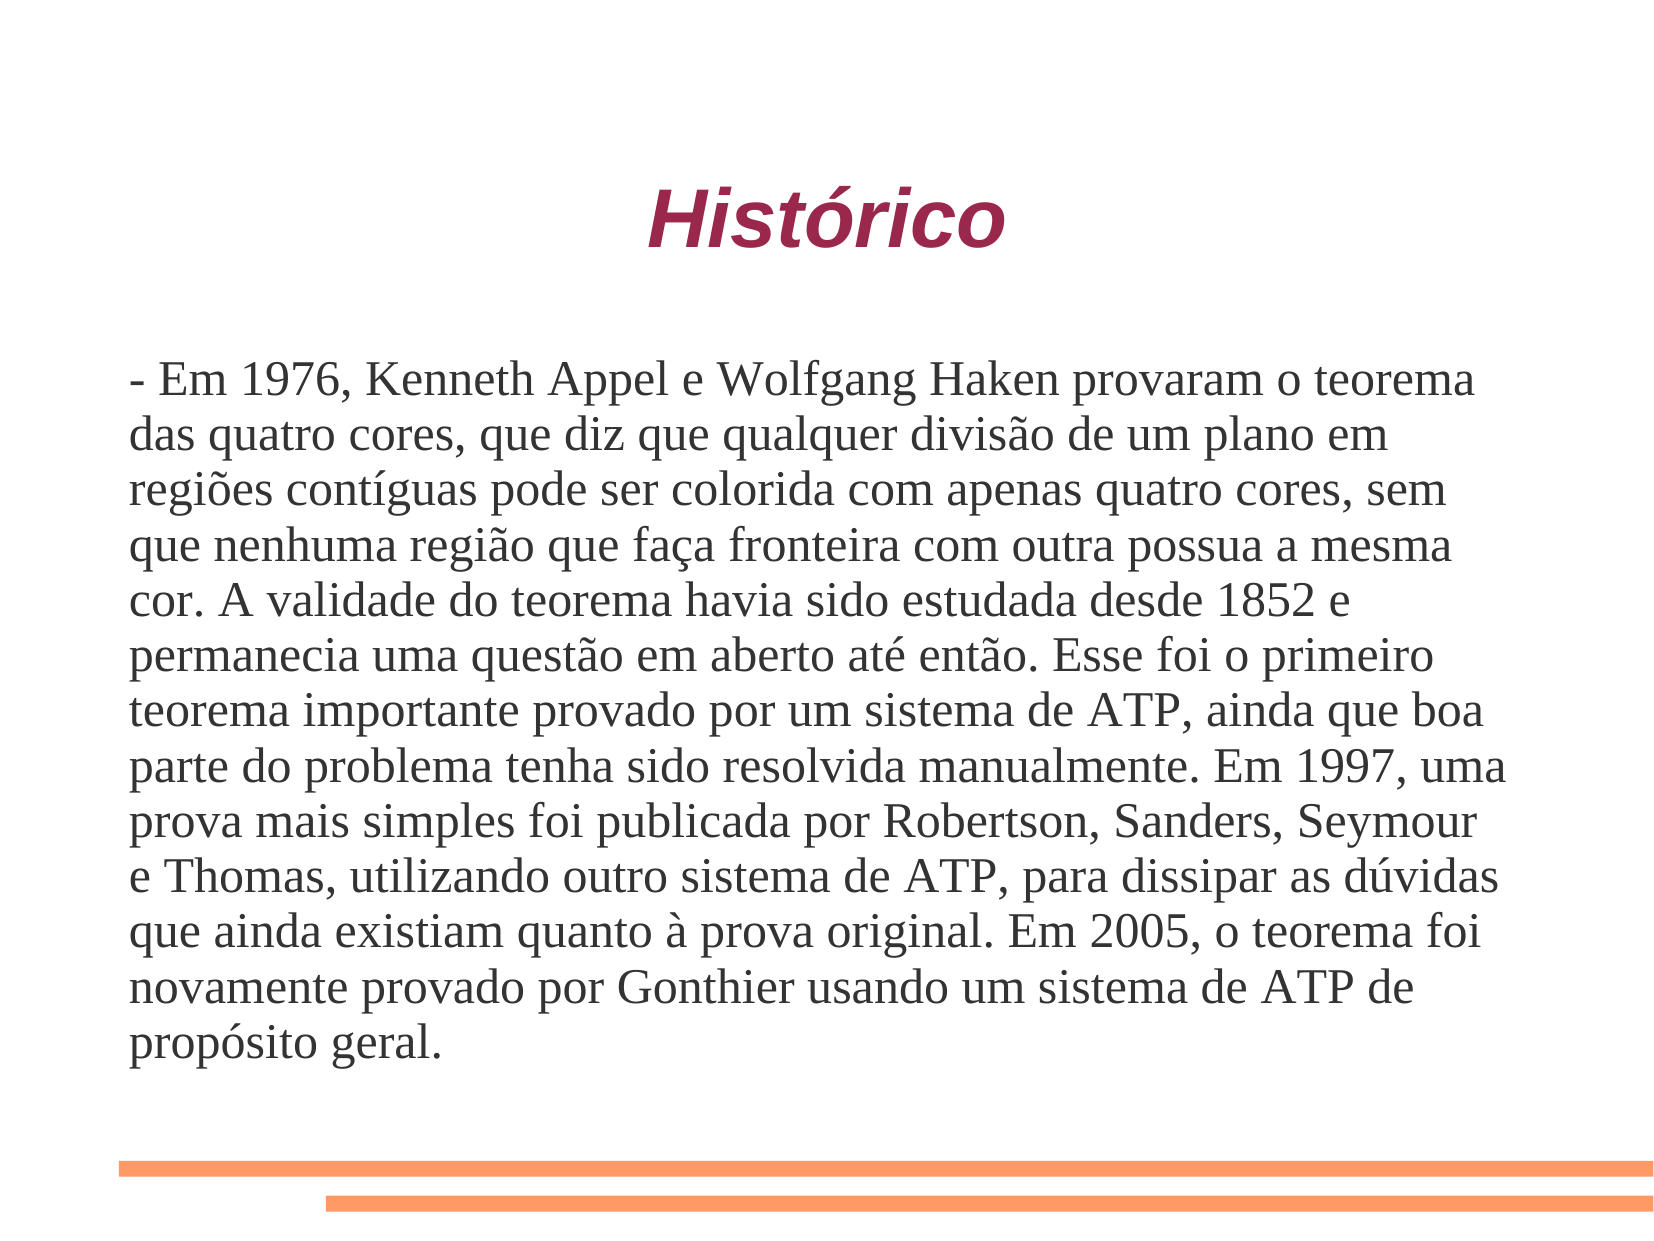

# Histórico
- Em 1976, Kenneth Appel e Wolfgang Haken provaram o teorema das quatro cores, que diz que qualquer divisão de um plano em regiões contíguas pode ser colorida com apenas quatro cores, sem que nenhuma região que faça fronteira com outra possua a mesma cor. A validade do teorema havia sido estudada desde 1852 e permanecia uma questão em aberto até então. Esse foi o primeiro teorema importante provado por um sistema de ATP, ainda que boa parte do problema tenha sido resolvida manualmente. Em 1997, uma prova mais simples foi publicada por Robertson, Sanders, Seymour e Thomas, utilizando outro sistema de ATP, para dissipar as dúvidas que ainda existiam quanto à prova original. Em 2005, o teorema foi novamente provado por Gonthier usando um sistema de ATP de propósito geral.